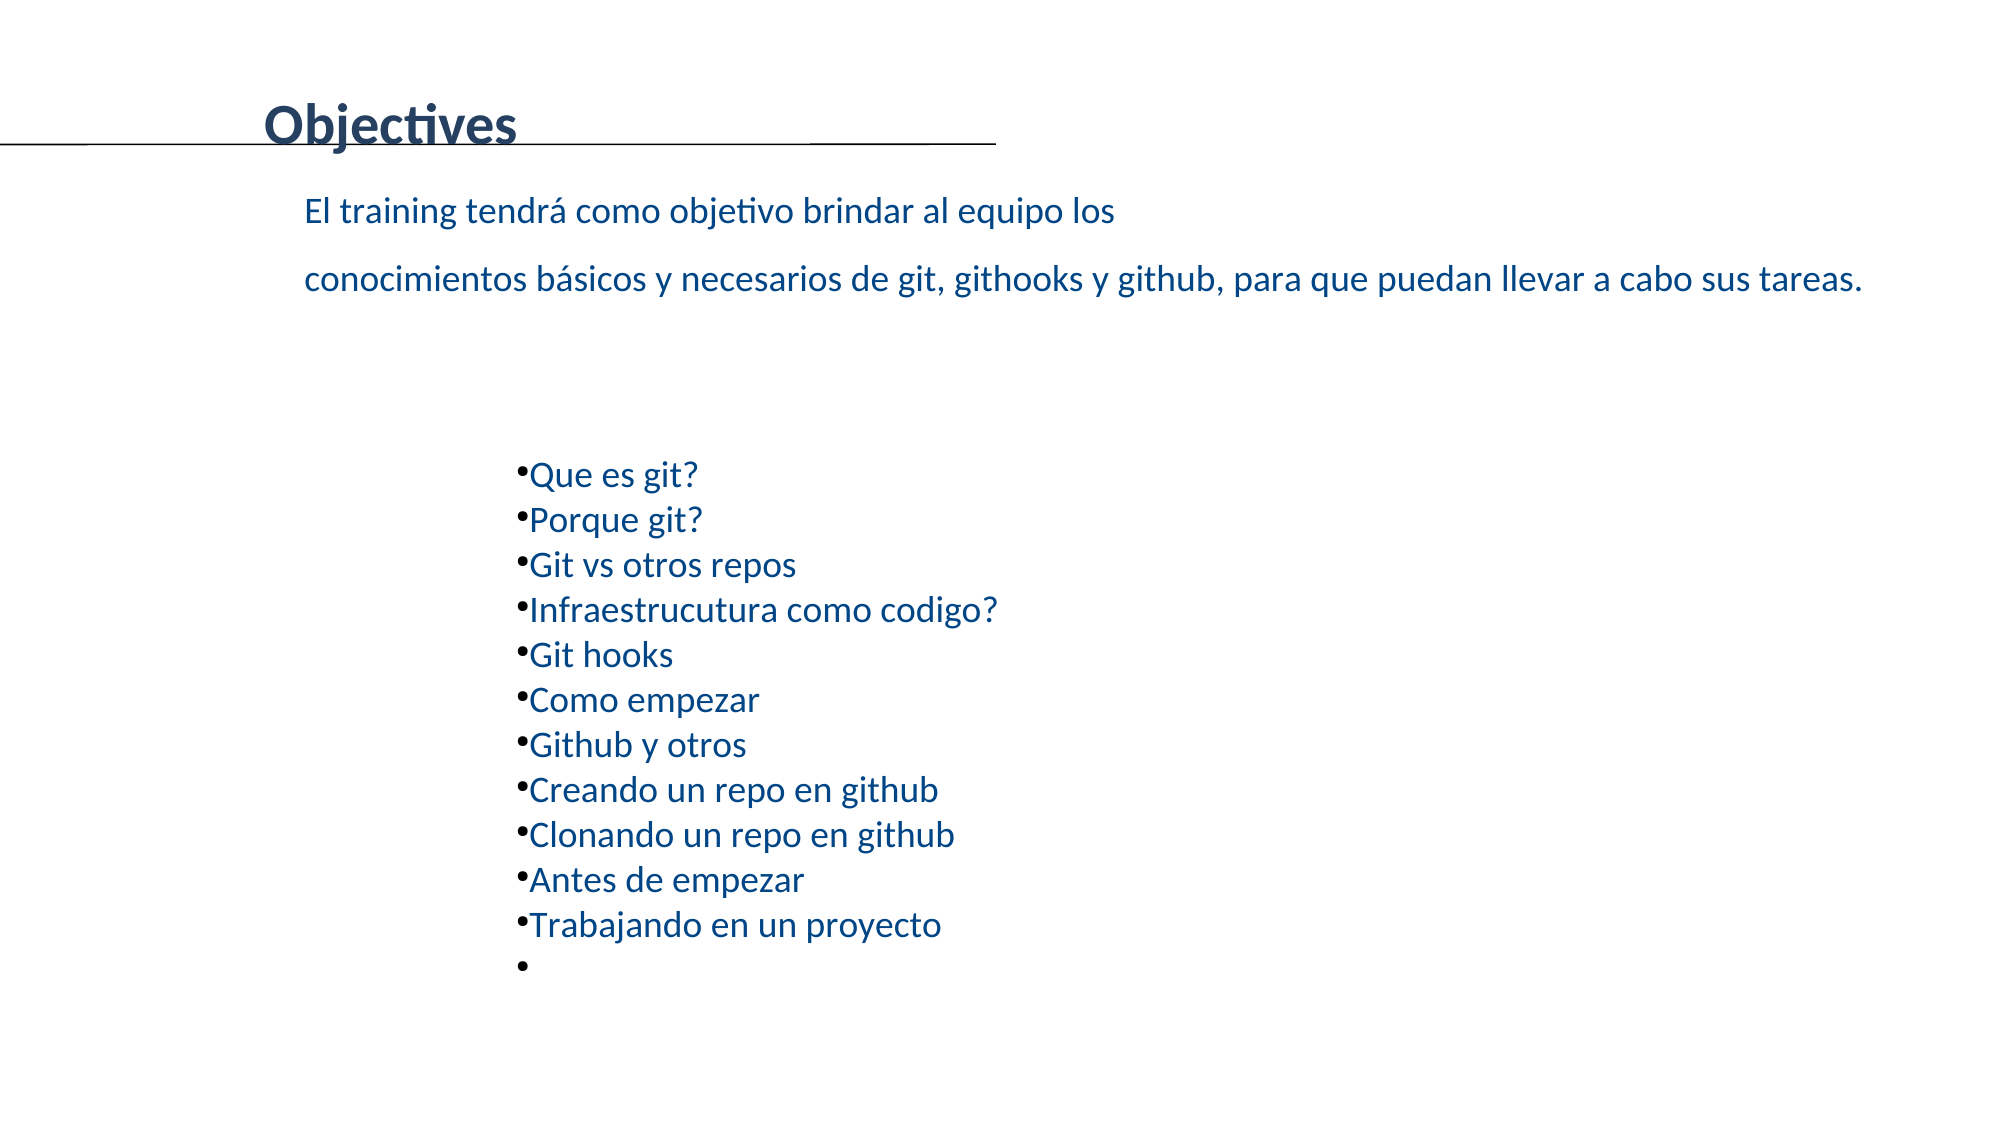

Objectives
El training tendrá como objetivo brindar al equipo los
conocimientos básicos y necesarios de git, githooks y github, para que puedan llevar a cabo sus tareas.
Que es git?
Porque git?
Git vs otros repos
Infraestrucutura como codigo?
Git hooks
Como empezar
Github y otros
Creando un repo en github
Clonando un repo en github
Antes de empezar
Trabajando en un proyecto